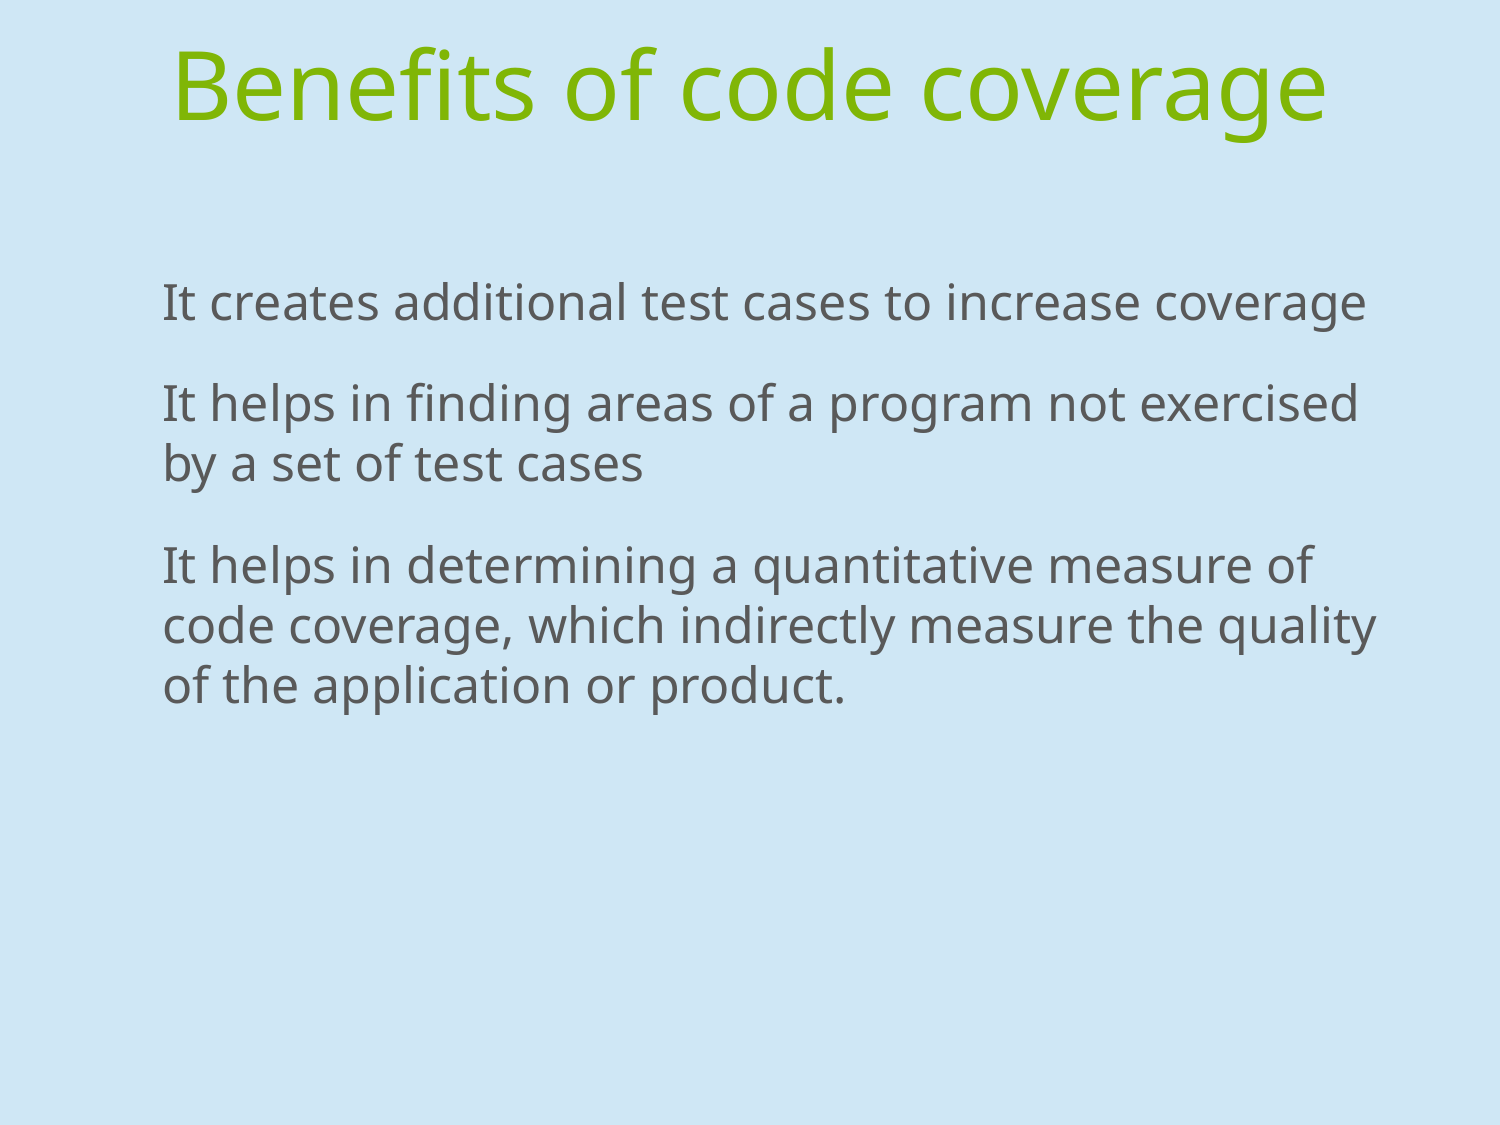

# Benefits of code coverage
It creates additional test cases to increase coverage
It helps in finding areas of a program not exercised by a set of test cases
It helps in determining a quantitative measure of code coverage, which indirectly measure the quality of the application or product.